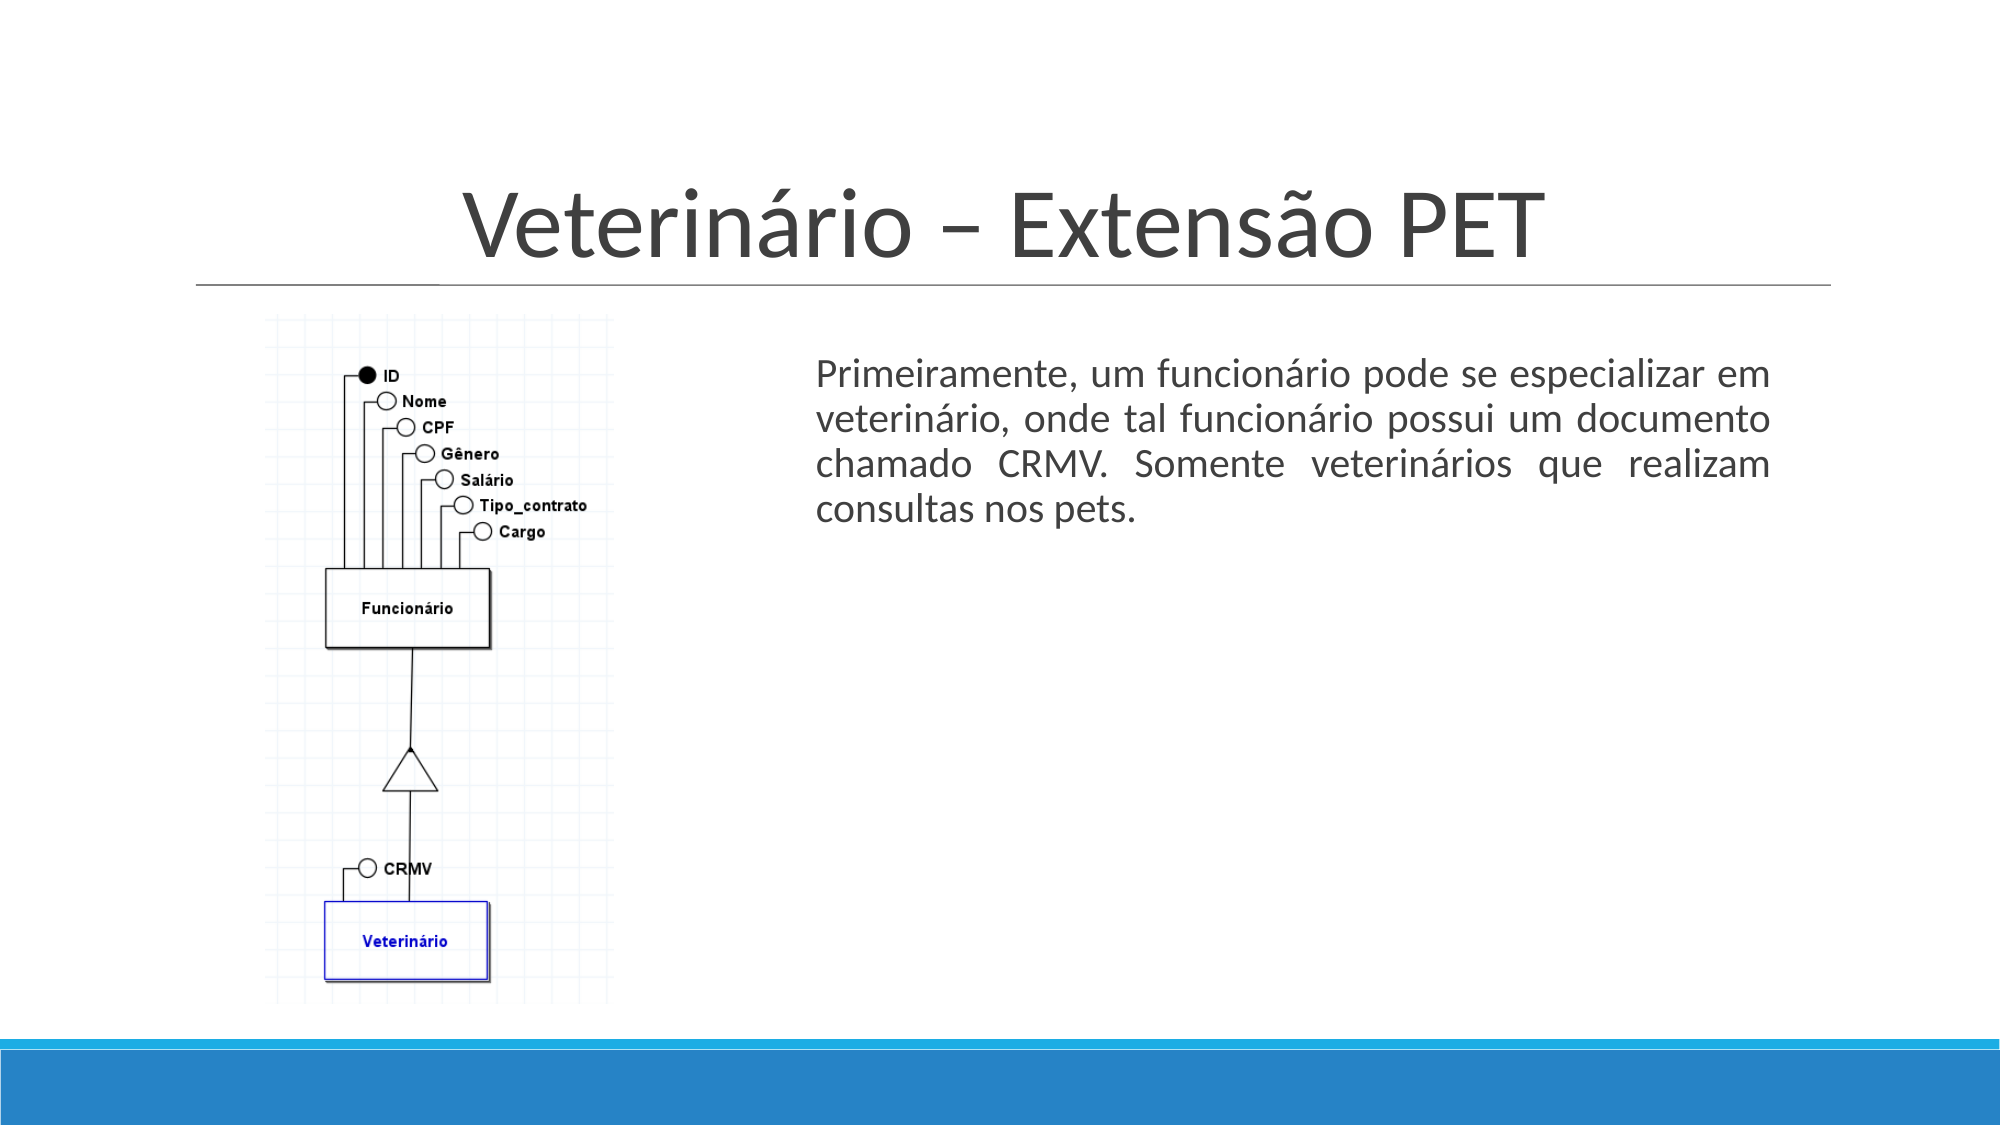

Veterinário – Extensão PET
Primeiramente, um funcionário pode se especializar em veterinário, onde tal funcionário possui um documento chamado CRMV. Somente veterinários que realizam consultas nos pets.